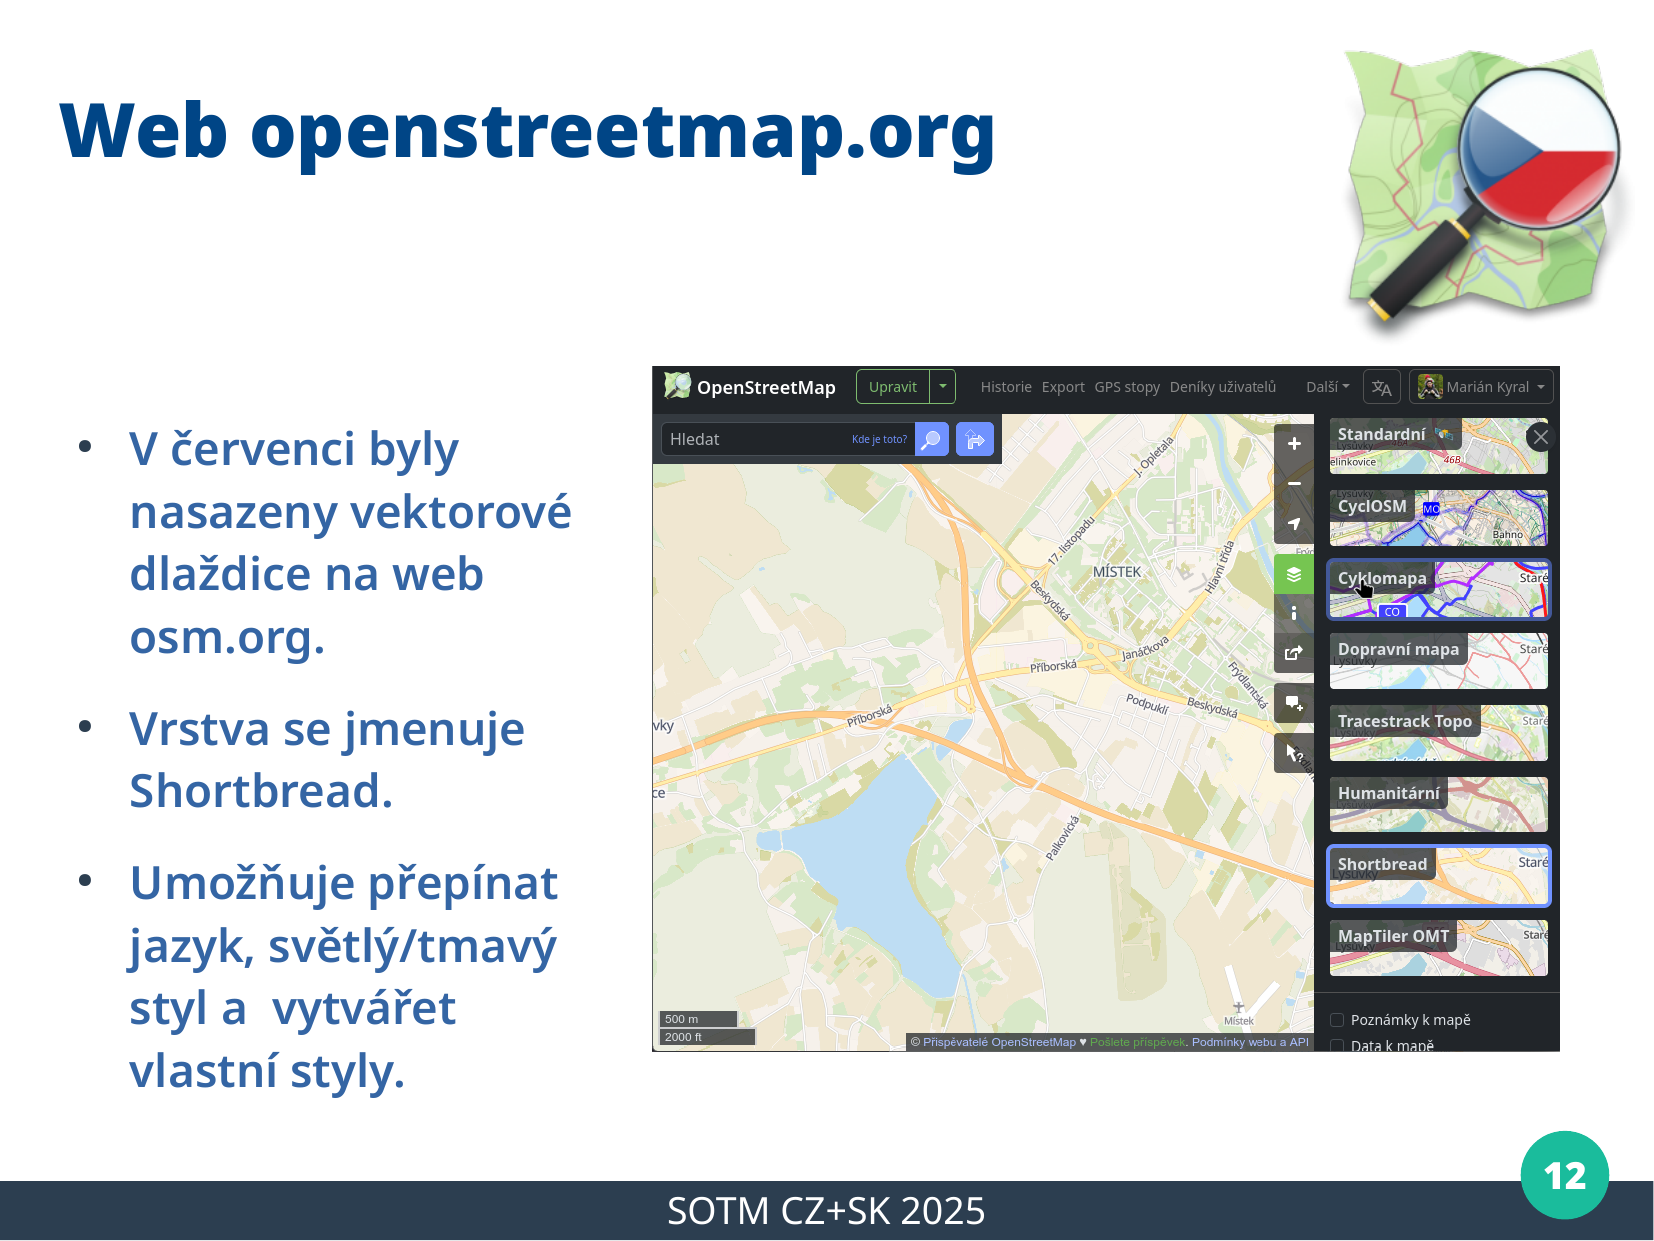

# Web openstreetmap.org
V červenci byly nasazeny vektorové dlaždice na web osm.org.
Vrstva se jmenuje Shortbread.
Umožňuje přepínat jazyk, světlý/tmavý styl a vytvářet vlastní styly.
12
SOTM CZ+SK 2025